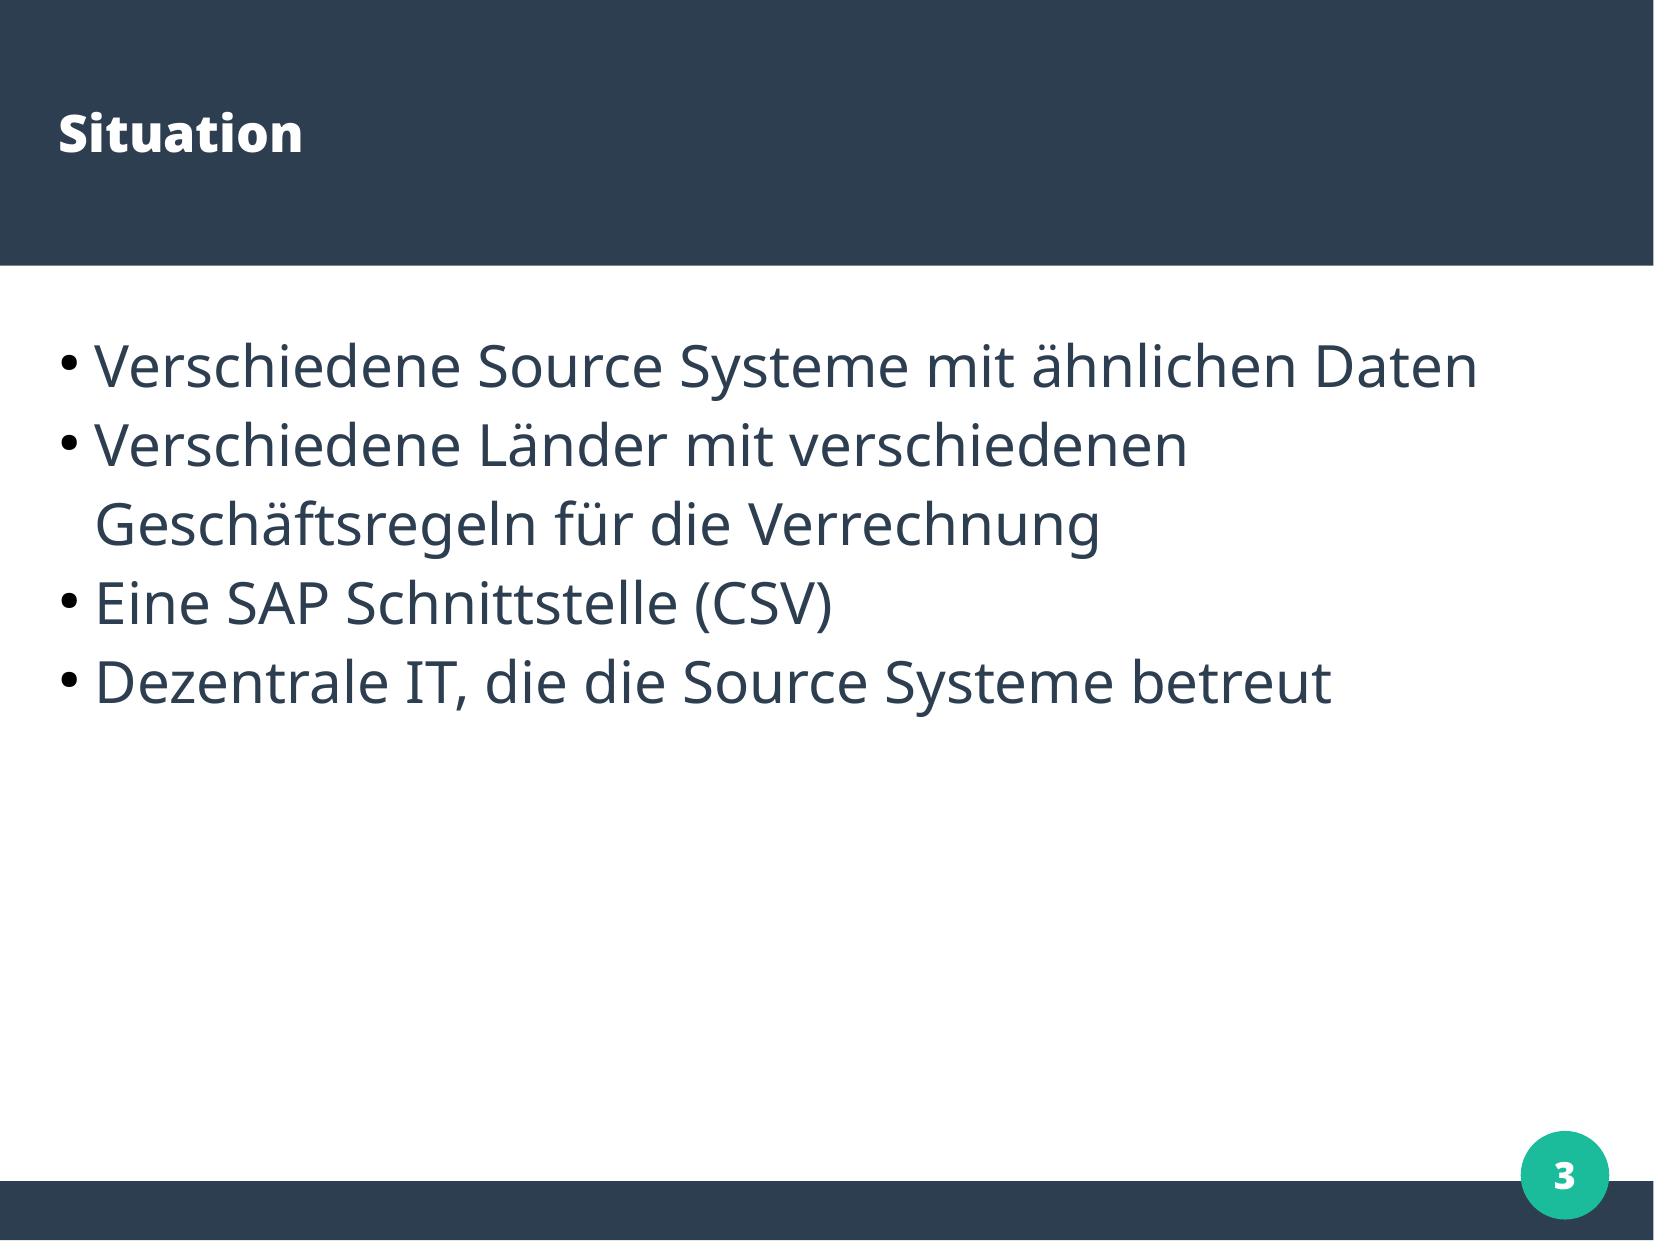

# Situation
Verschiedene Source Systeme mit ähnlichen Daten
Verschiedene Länder mit verschiedenen Geschäftsregeln für die Verrechnung
Eine SAP Schnittstelle (CSV)
Dezentrale IT, die die Source Systeme betreut
3